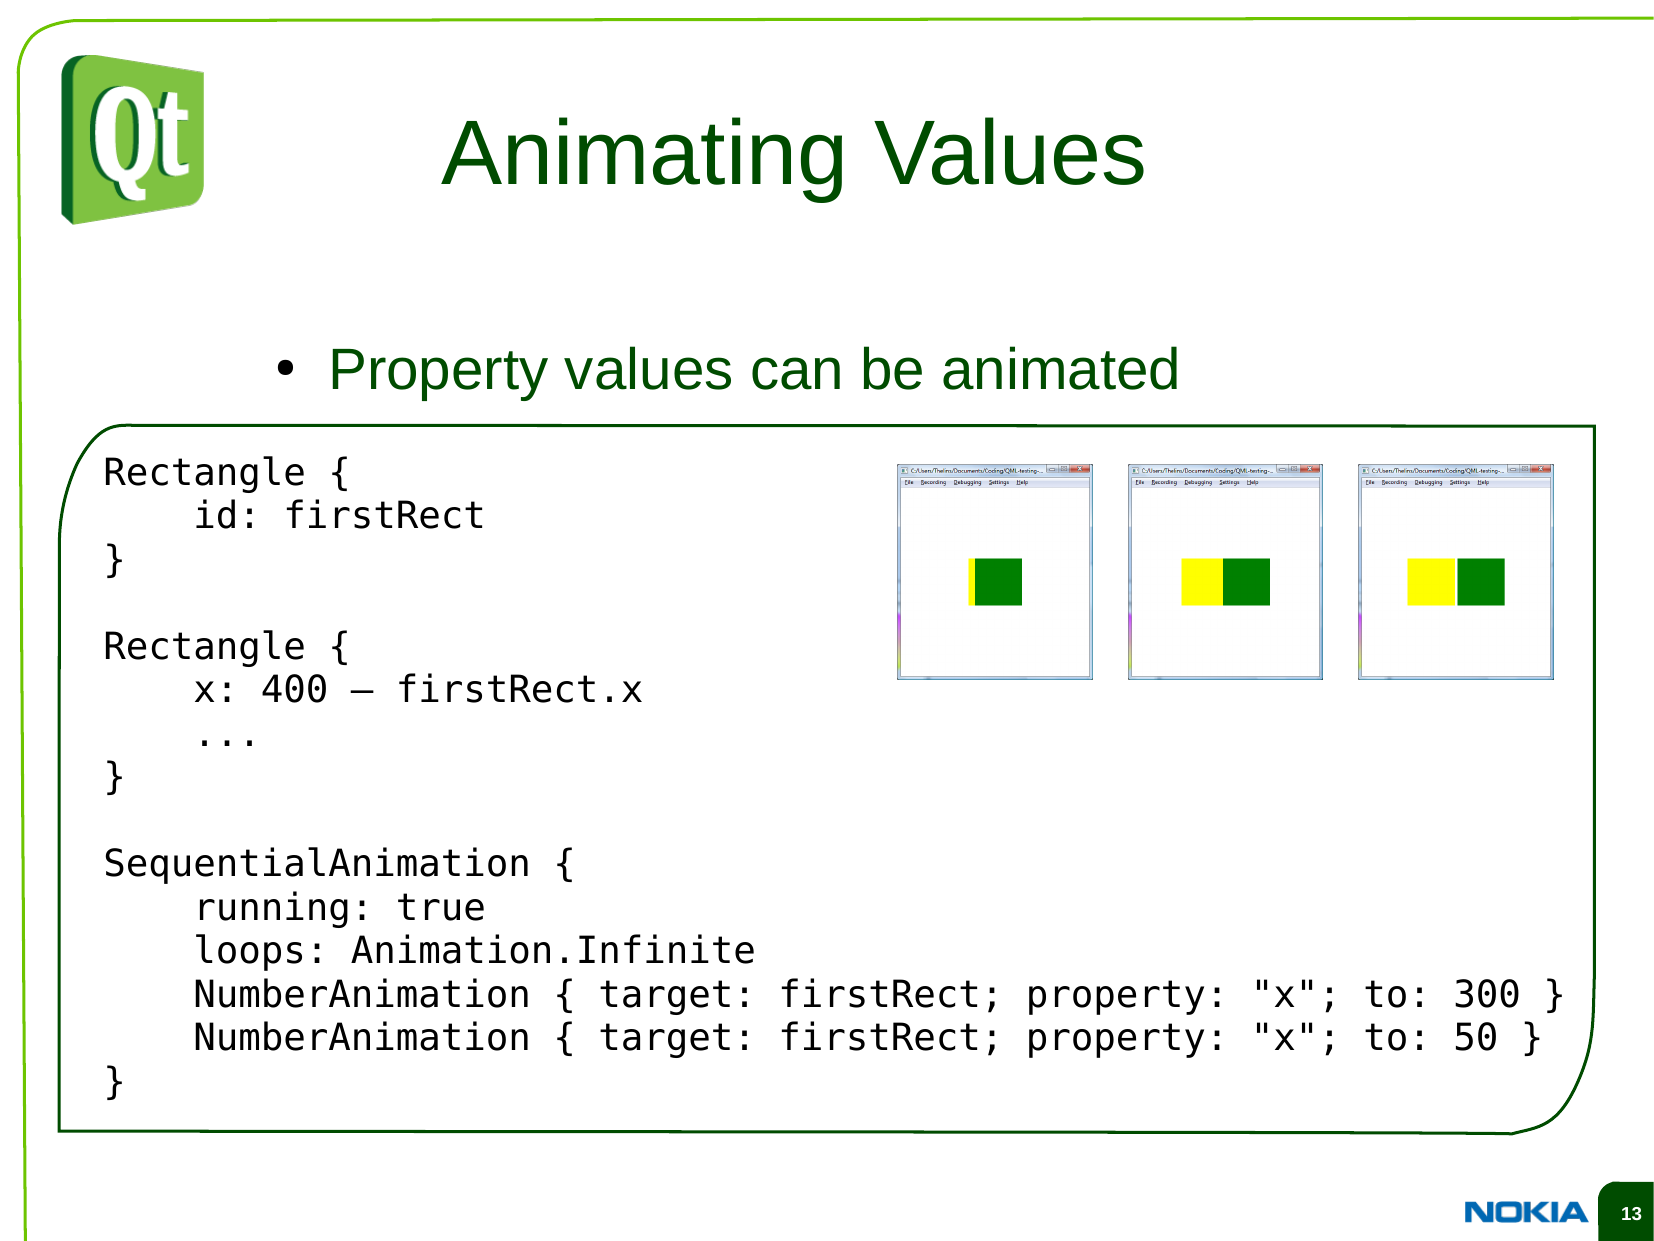

# Animating Values
Property values can be animated
Rectangle {
 id: firstRect
}
Rectangle {
 x: 400 – firstRect.x
 ...
}
SequentialAnimation {
 running: true
 loops: Animation.Infinite
 NumberAnimation { target: firstRect; property: "x"; to: 300 }
 NumberAnimation { target: firstRect; property: "x"; to: 50 }
}